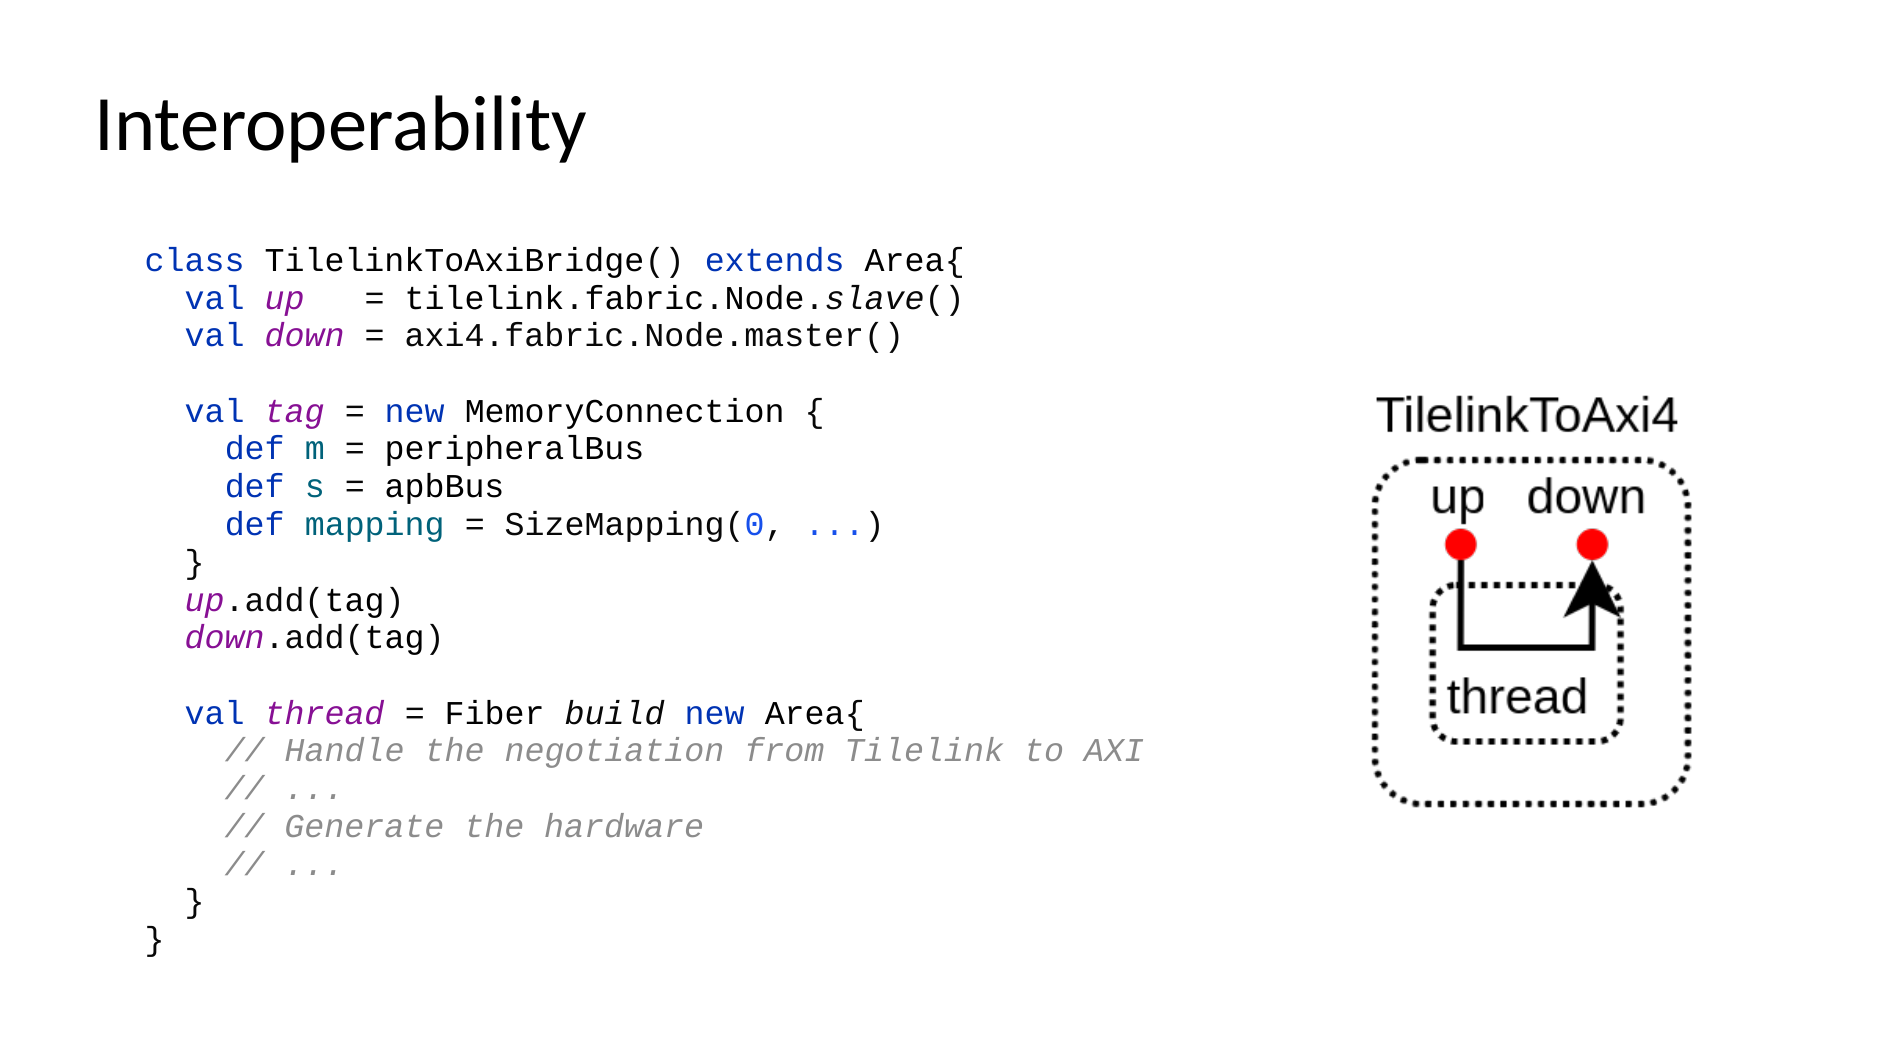

# Interoperability
class TilelinkToAxiBridge() extends Area{
 val up = tilelink.fabric.Node.slave()
 val down = axi4.fabric.Node.master()
 val tag = new MemoryConnection {
 def m = peripheralBus
 def s = apbBus
 def mapping = SizeMapping(0, ...)
 }
 up.add(tag)
 down.add(tag)
 val thread = Fiber build new Area{
 // Handle the negotiation from Tilelink to AXI
 // ...
 // Generate the hardware
 // ...
 }
}